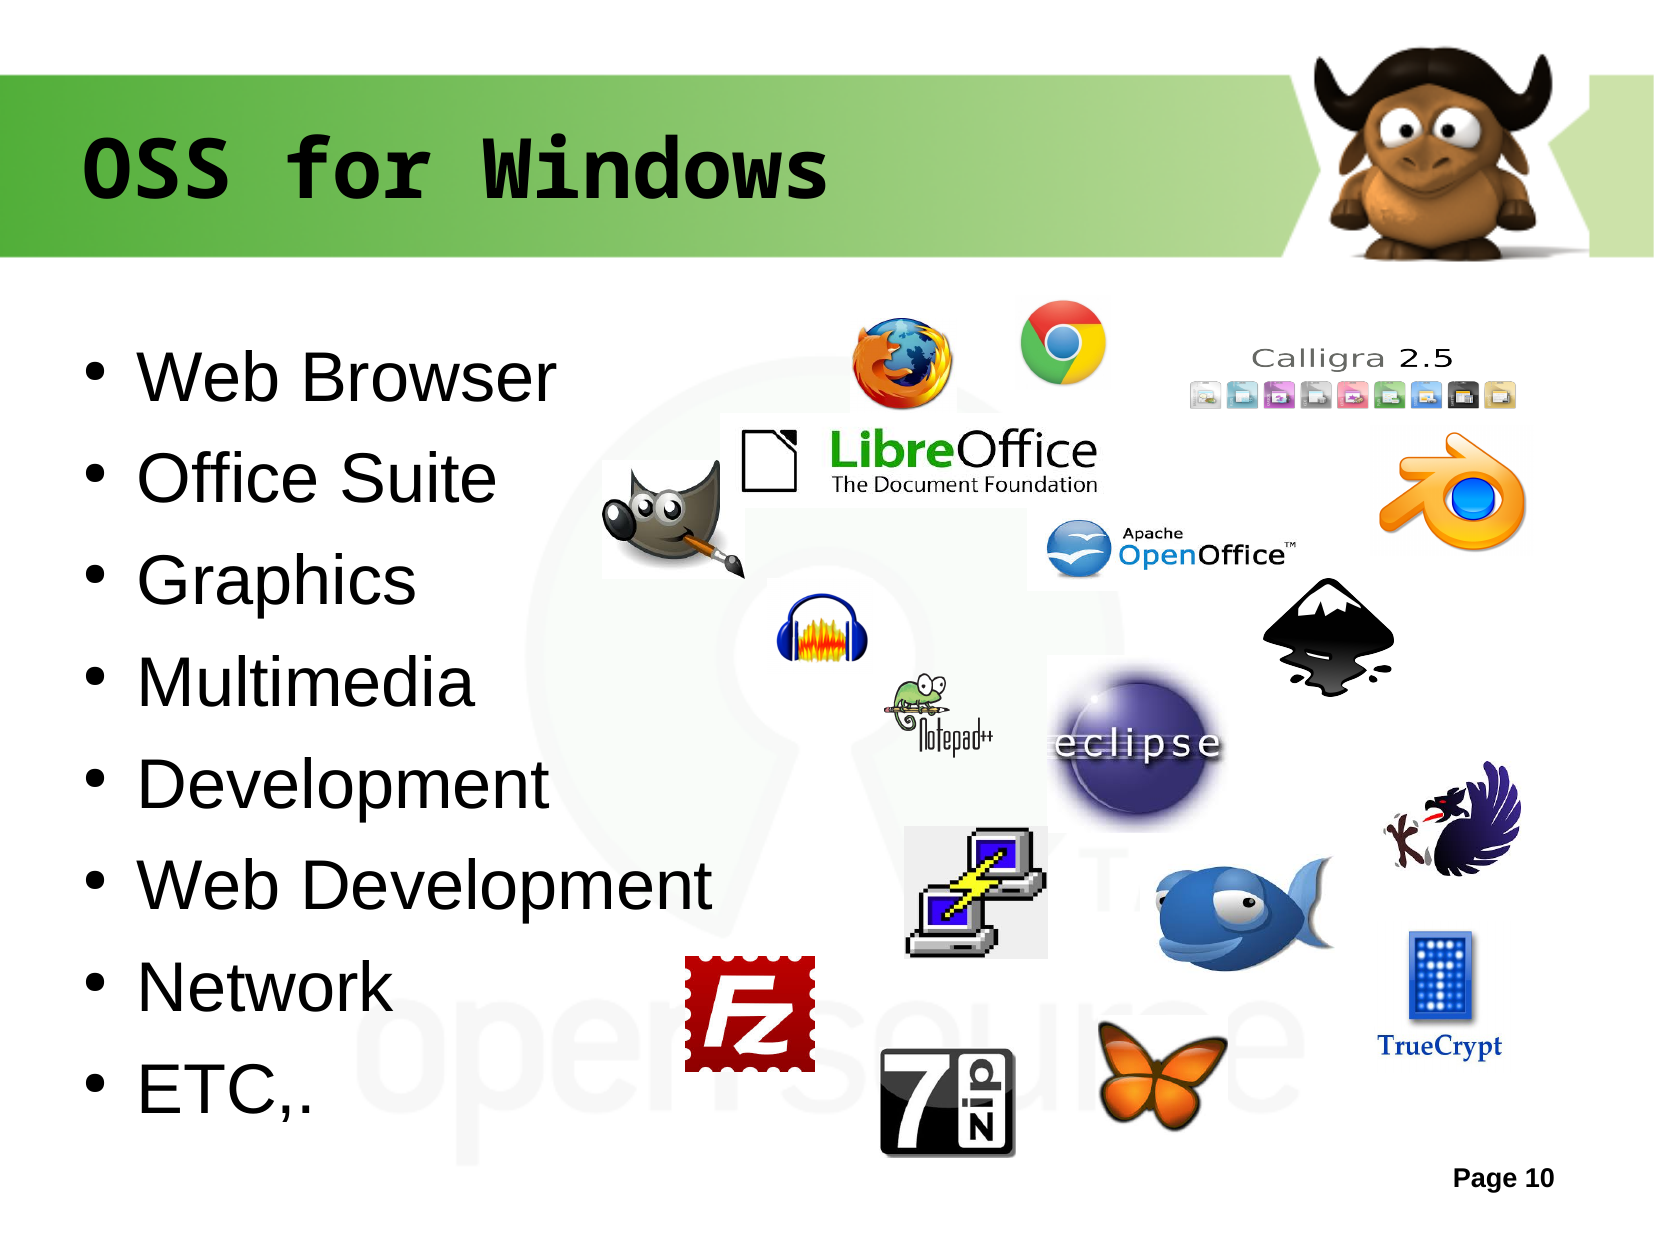

# OSS for Windows
Web Browser
Office Suite
Graphics
Multimedia
Development
Web Development
Network
ETC,.